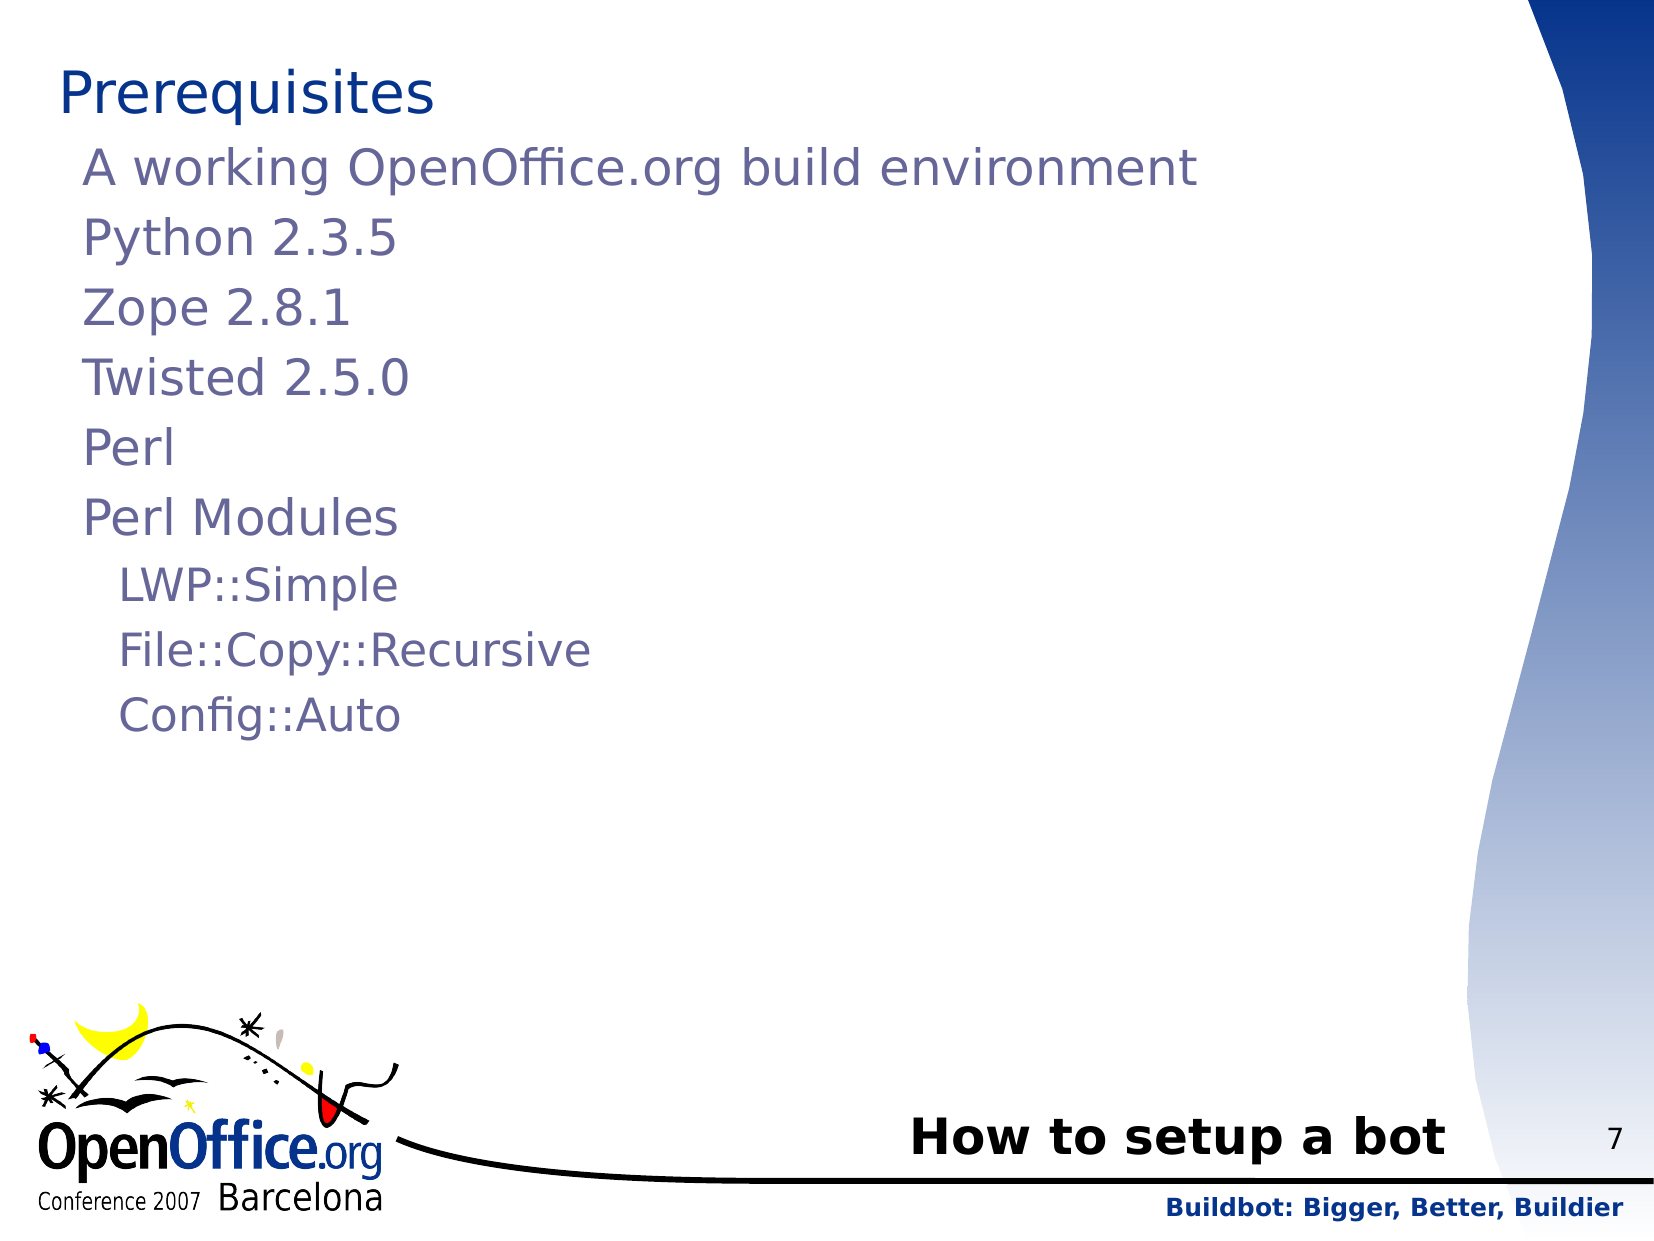

Prerequisites
A working OpenOffice.org build environment
Python 2.3.5
Zope 2.8.1
Twisted 2.5.0
Perl
Perl Modules
LWP::Simple
File::Copy::Recursive
Config::Auto
# How to setup a bot
7
Buildbot: Bigger, Better, Buildier